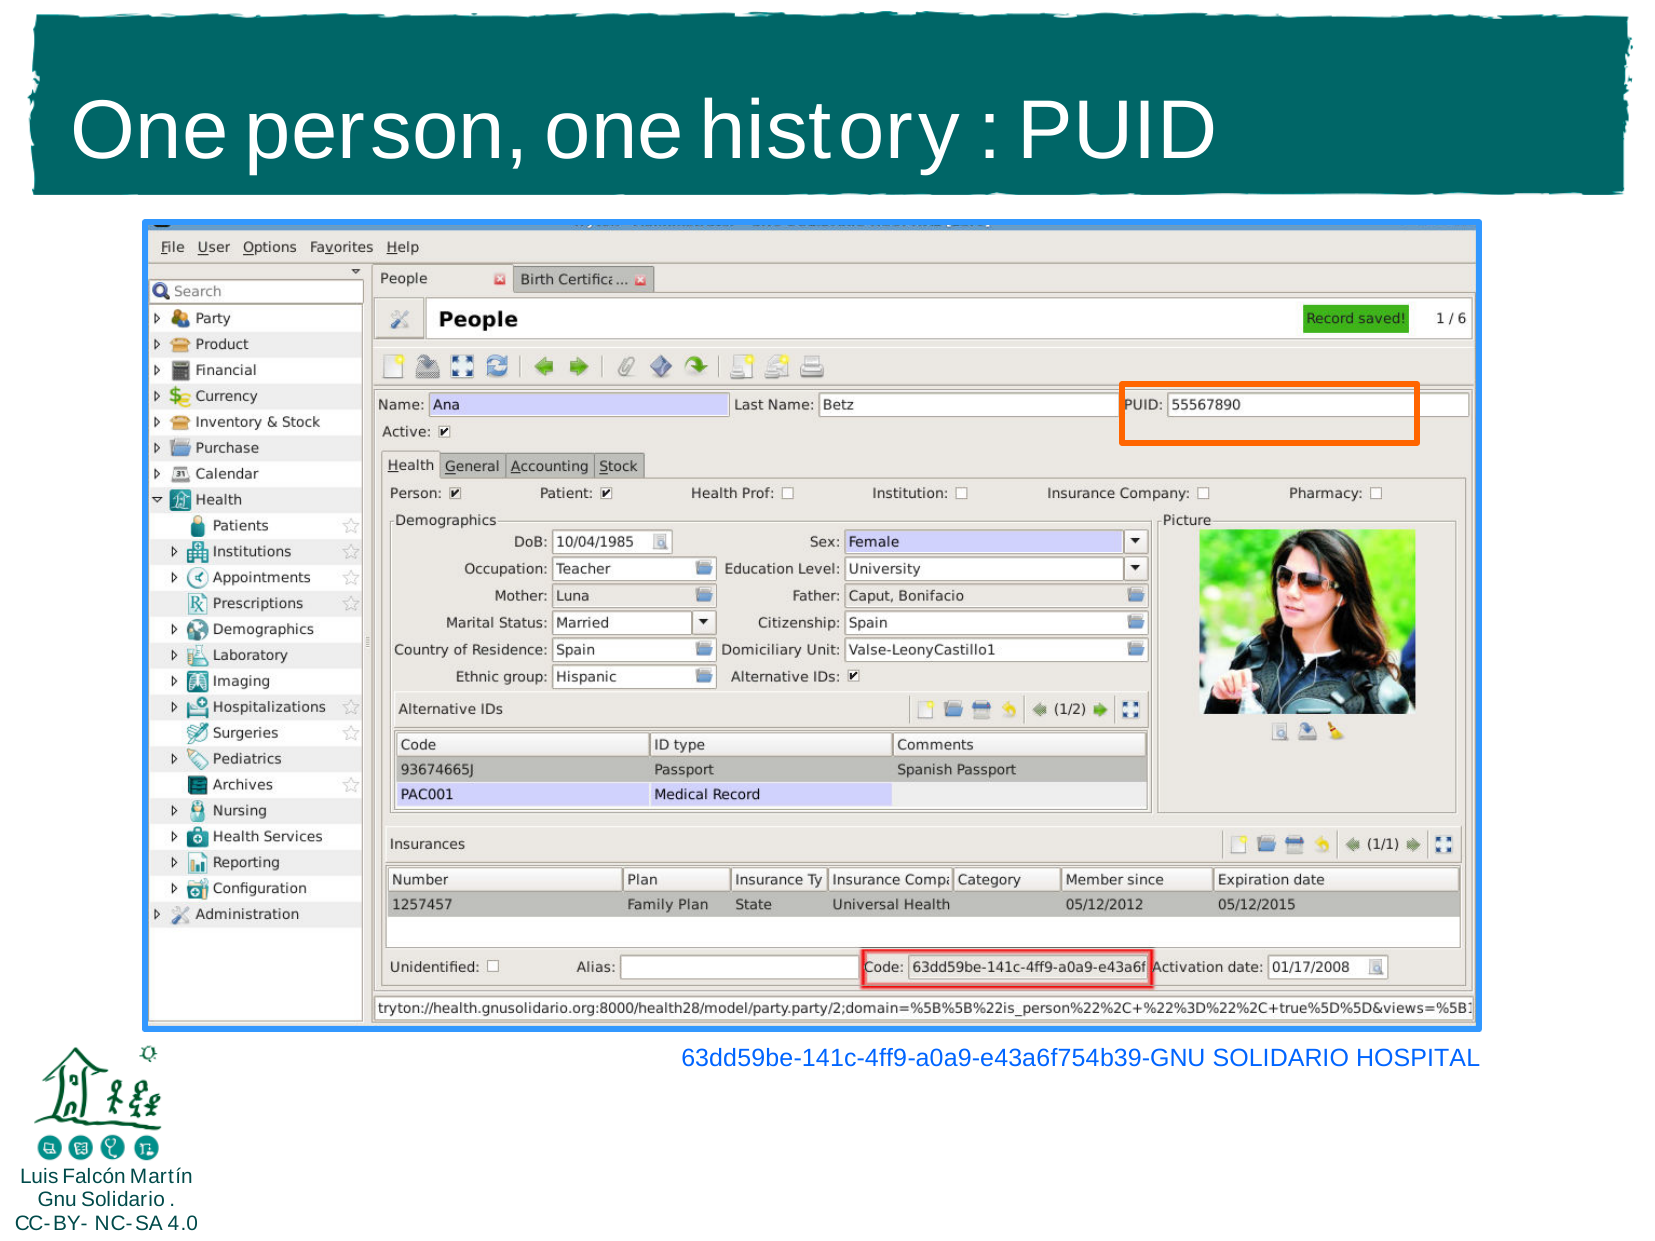

Oneperson,onehistory:PUID
63dd59be-141c-4ff9-a0a9-e43a6f754b39-GNU SOLIDARIO HOSPITAL
LuisFalcónMartín
GnuSolidario.
CC-BY-NC-SA4.0